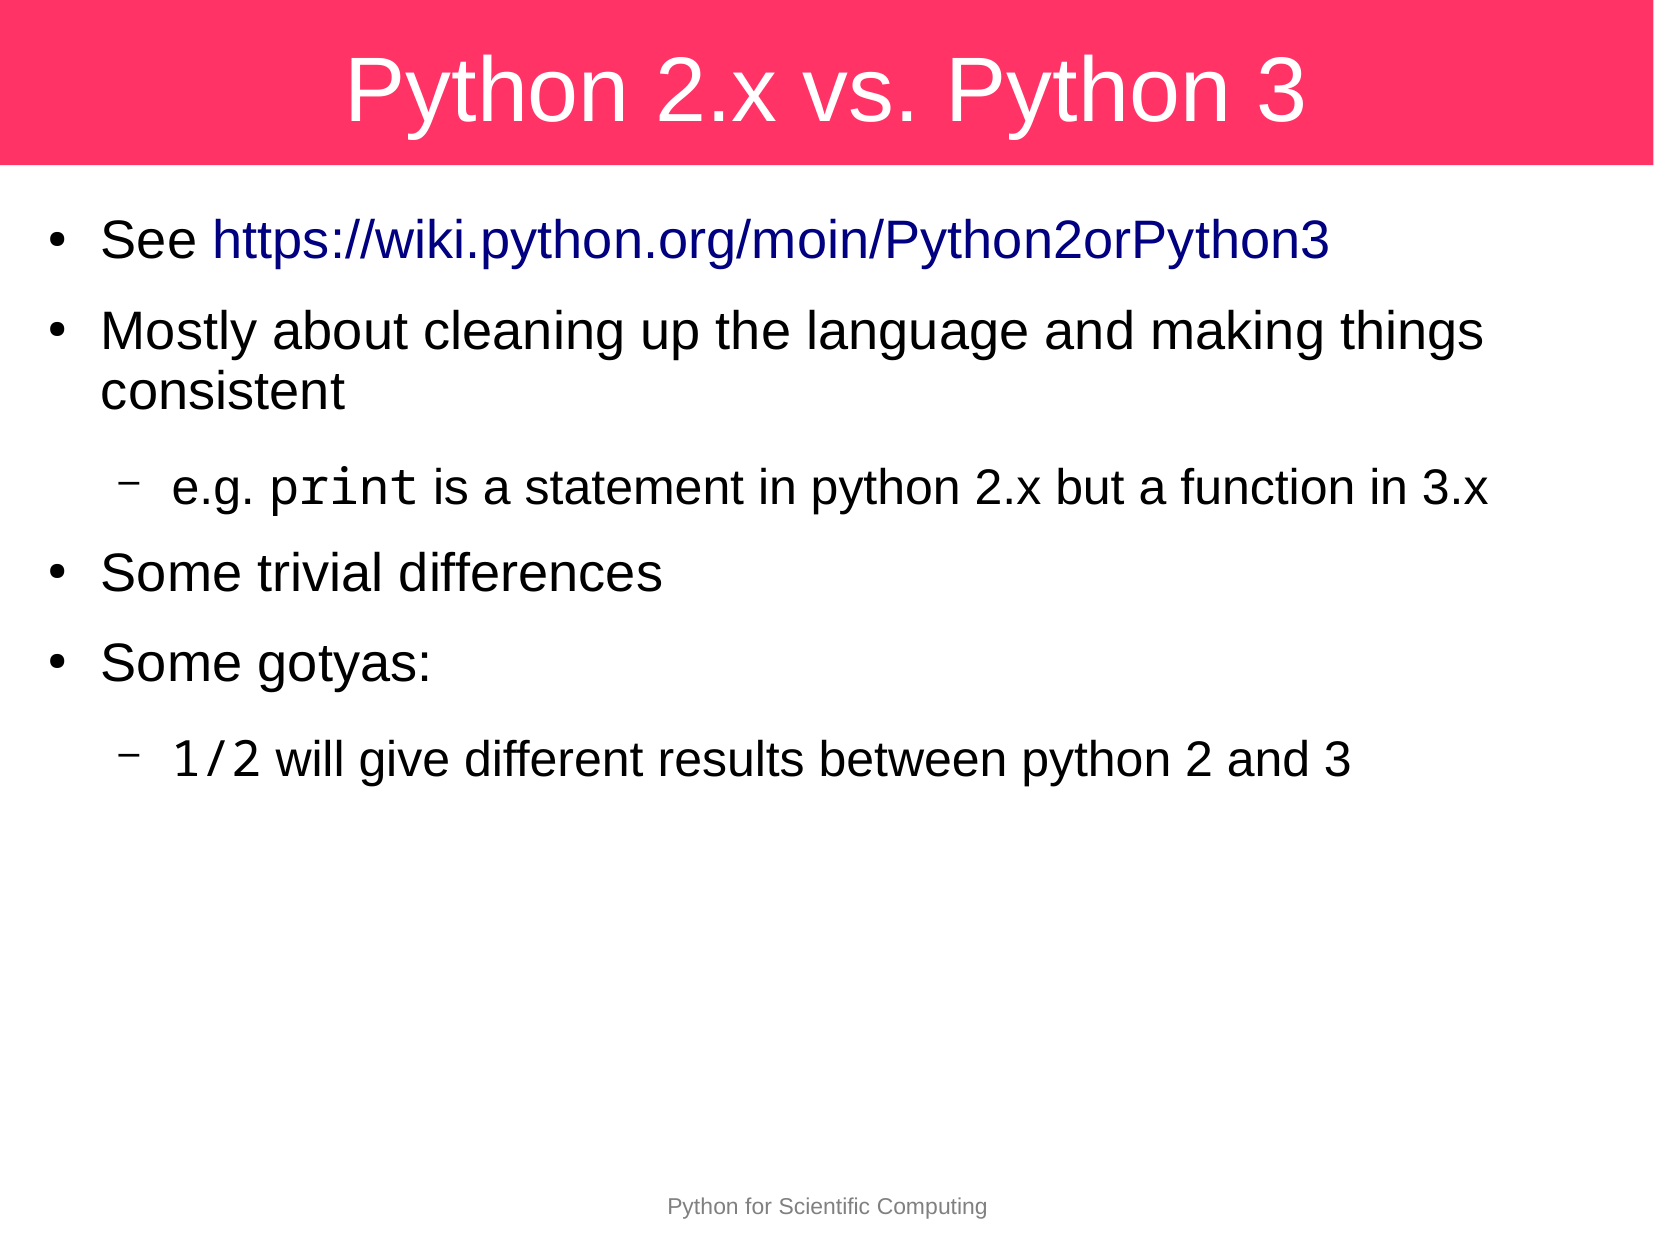

# Python 2.x vs. Python 3
See https://wiki.python.org/moin/Python2orPython3
Mostly about cleaning up the language and making things consistent
e.g. print is a statement in python 2.x but a function in 3.x
Some trivial differences
Some gotyas:
1/2 will give different results between python 2 and 3